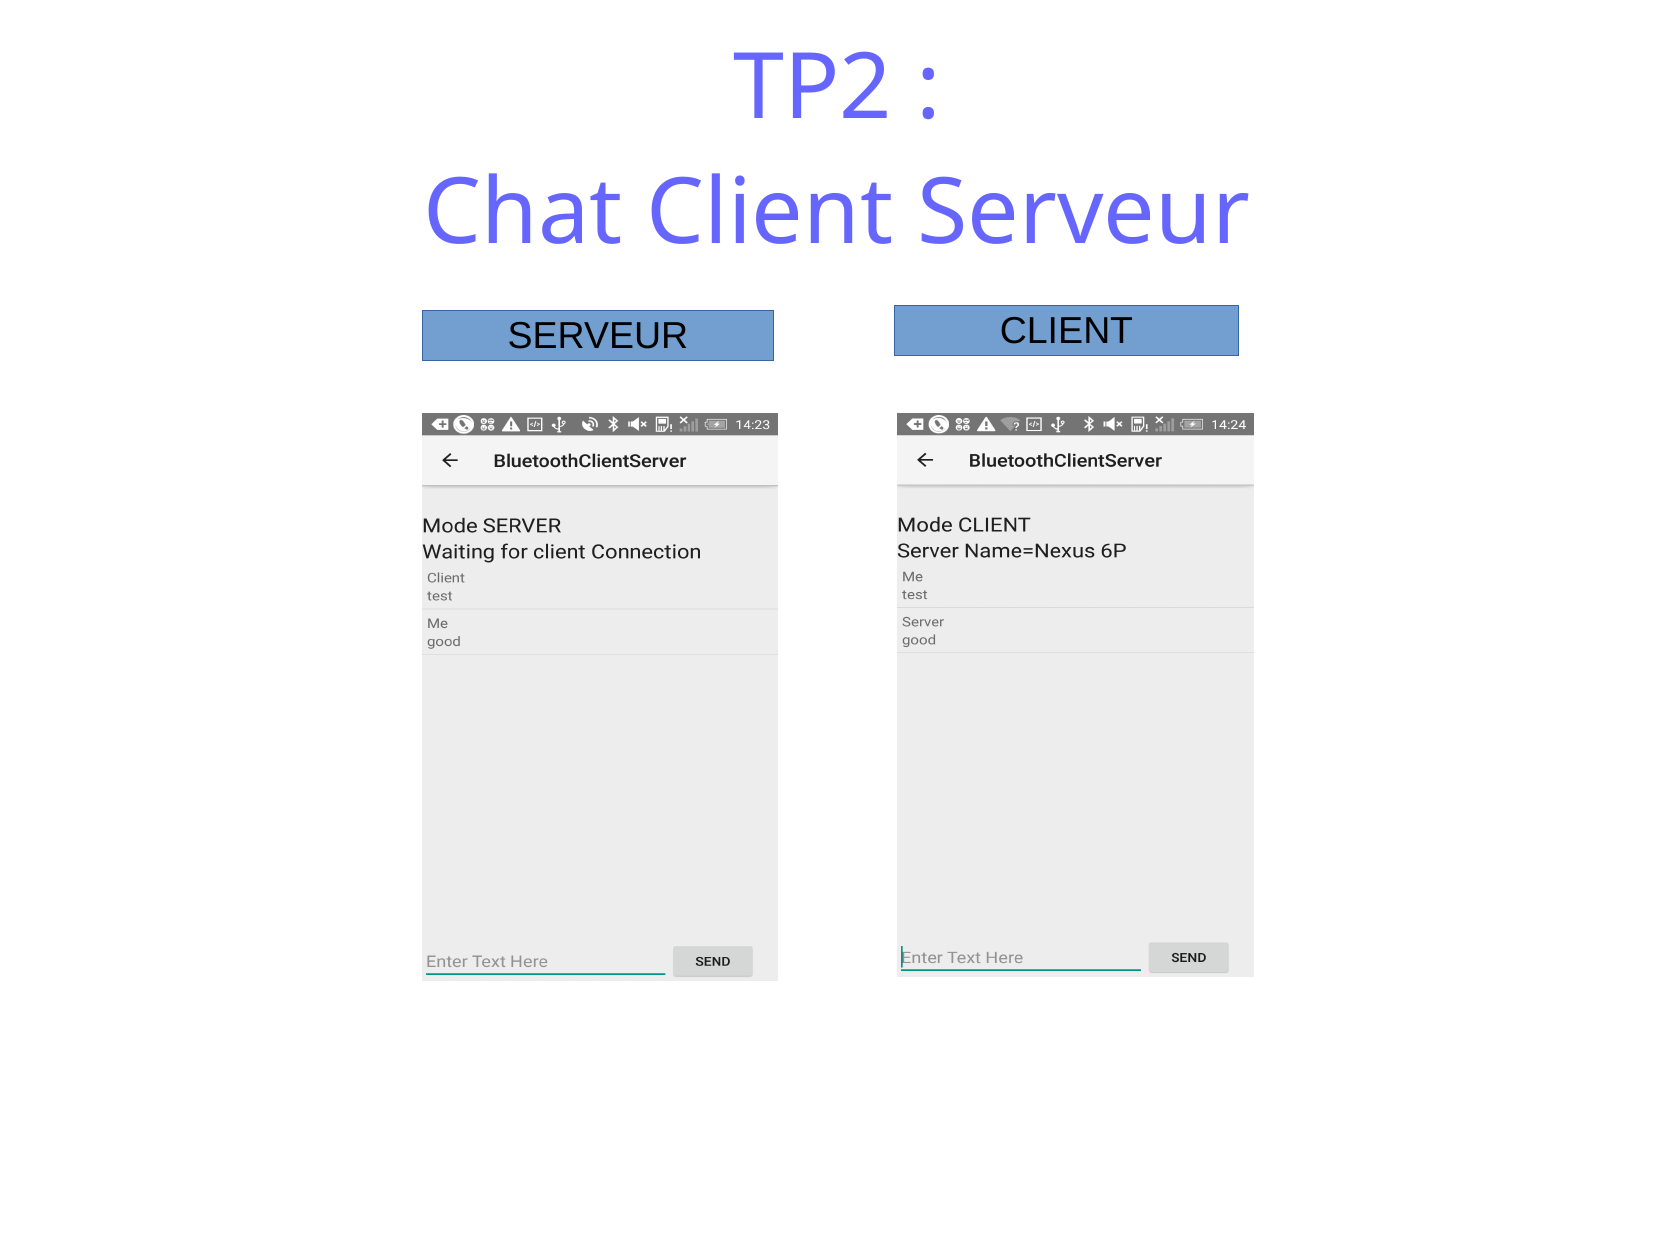

# TP2 : Chat Client Serveur
CLIENT
SERVEUR